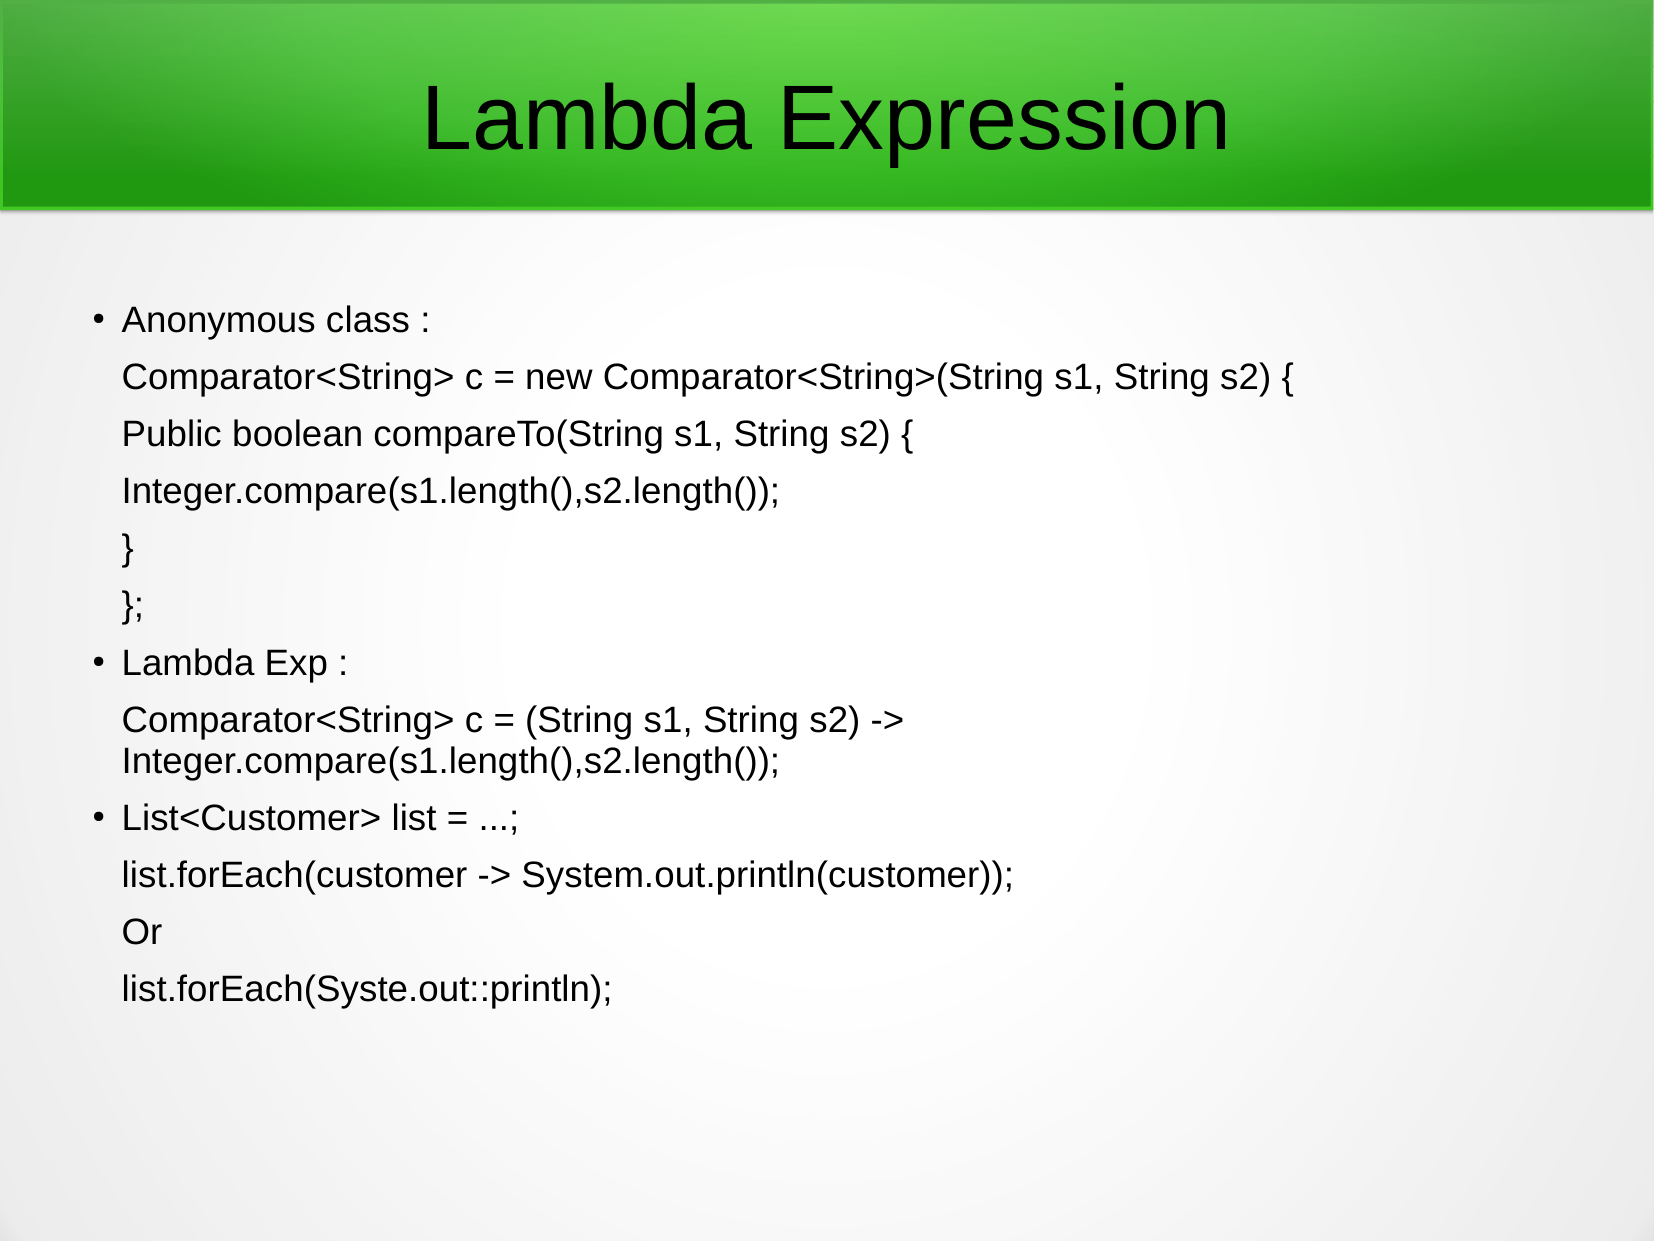

# Lambda Expression
Anonymous class :
Comparator<String> c = new Comparator<String>(String s1, String s2) {
Public boolean compareTo(String s1, String s2) {
Integer.compare(s1.length(),s2.length());
}
};
Lambda Exp :
Comparator<String> c = (String s1, String s2) -> Integer.compare(s1.length(),s2.length());
List<Customer> list = ...;
list.forEach(customer -> System.out.println(customer));
Or
list.forEach(Syste.out::println);